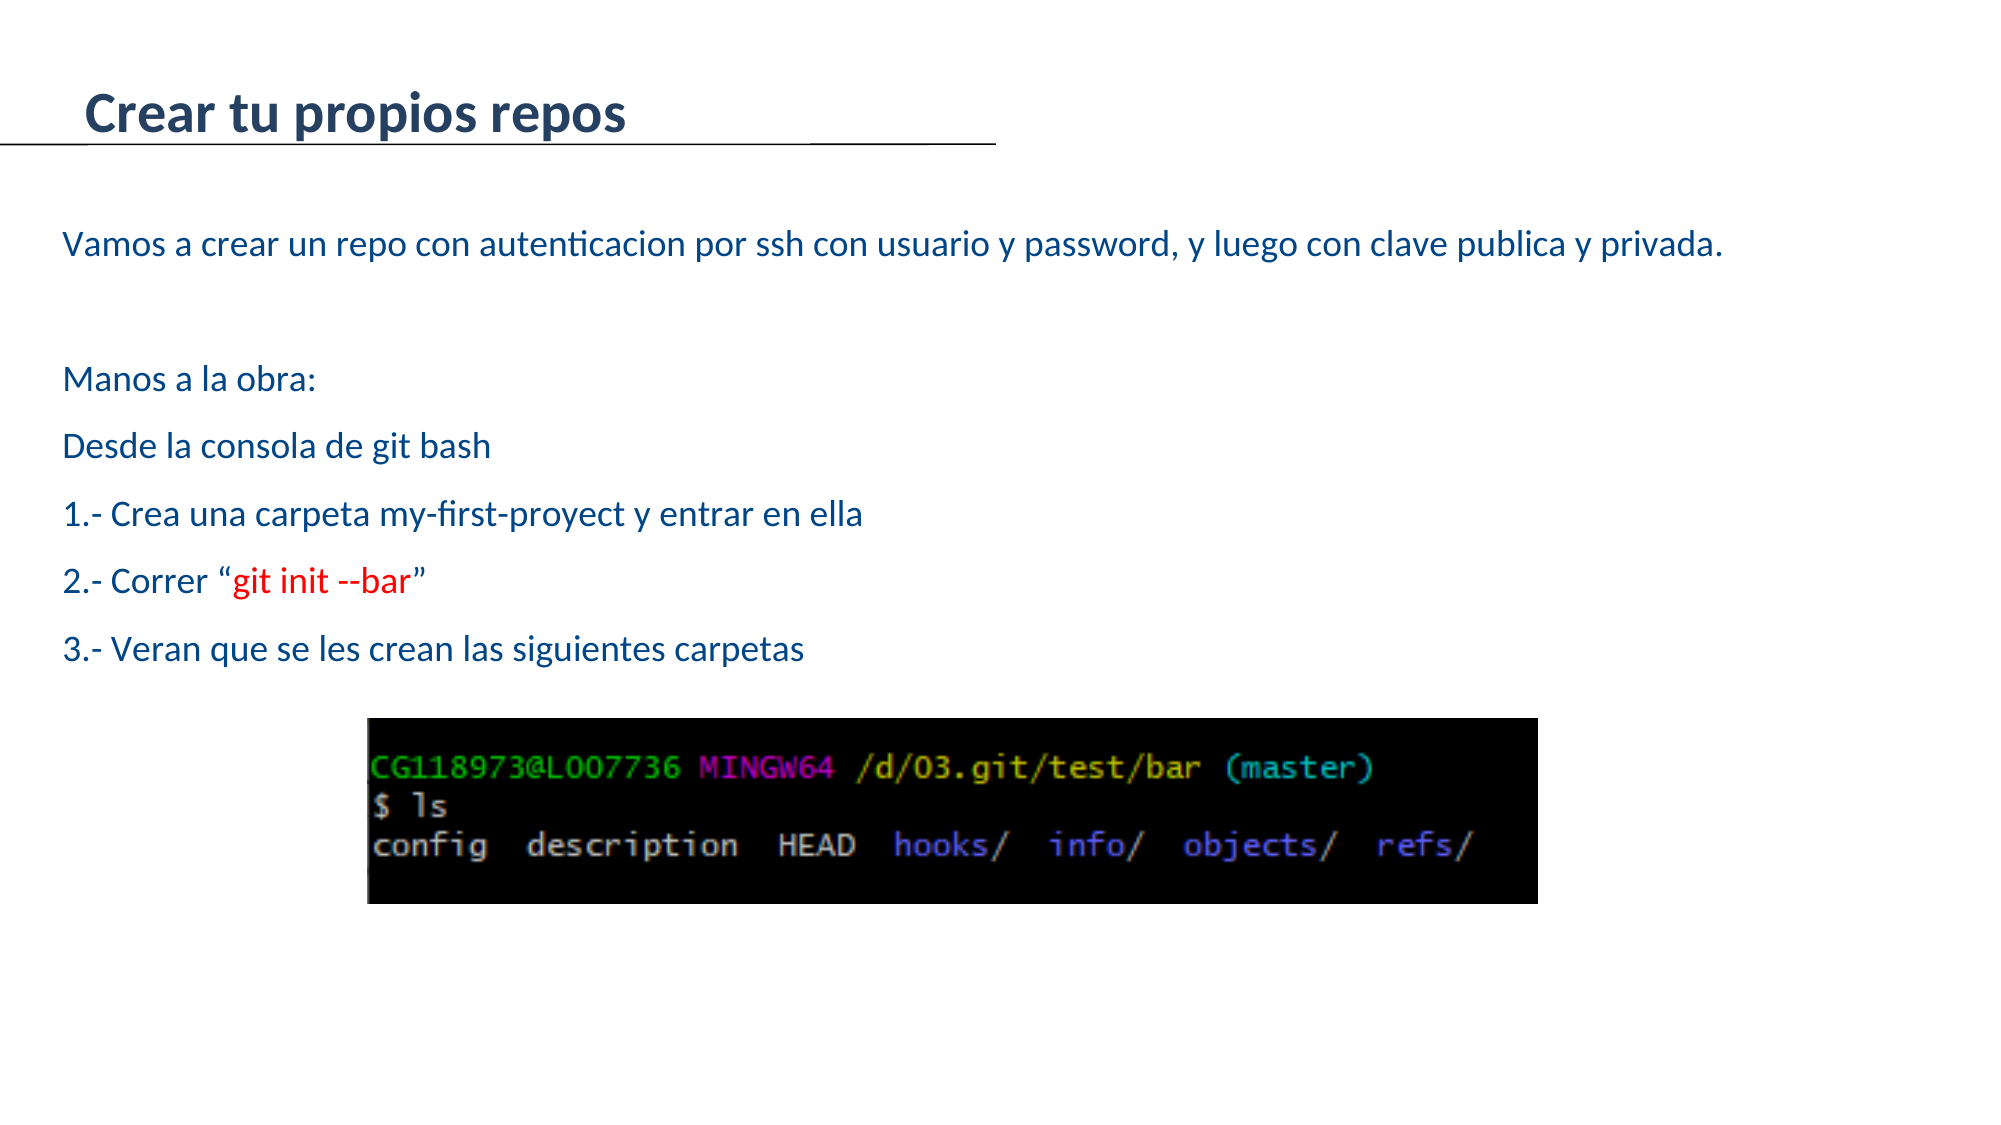

Crear tu propios repos
Vamos a crear un repo con autenticacion por ssh con usuario y password, y luego con clave publica y privada.
Manos a la obra:
Desde la consola de git bash
1.- Crea una carpeta my-first-proyect y entrar en ella
2.- Correr “git init --bar”
3.- Veran que se les crean las siguientes carpetas